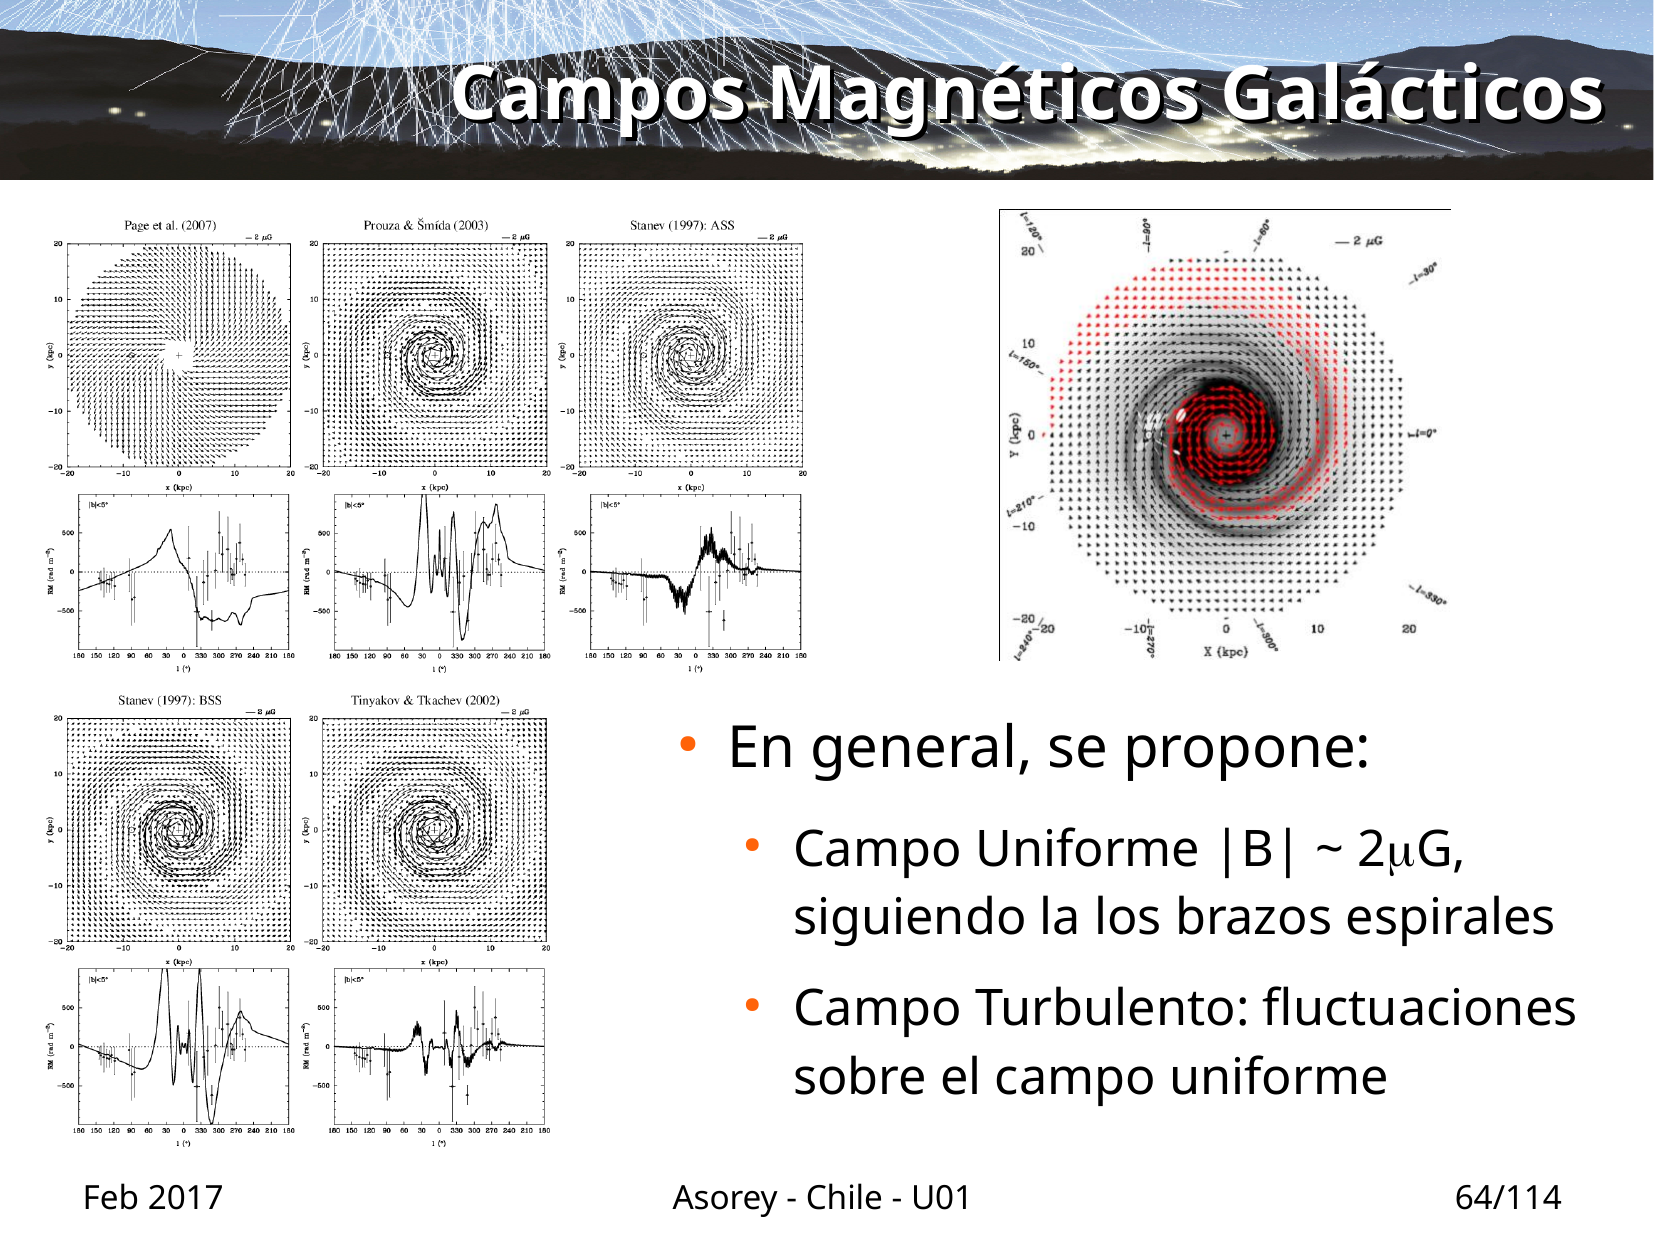

# Campos Magnéticos Galácticos
En general, se propone:
Campo Uniforme |B| ~ 2mG, siguiendo la los brazos espirales
Campo Turbulento: fluctuaciones sobre el campo uniforme
Feb 2017
Asorey - Chile - U01
64